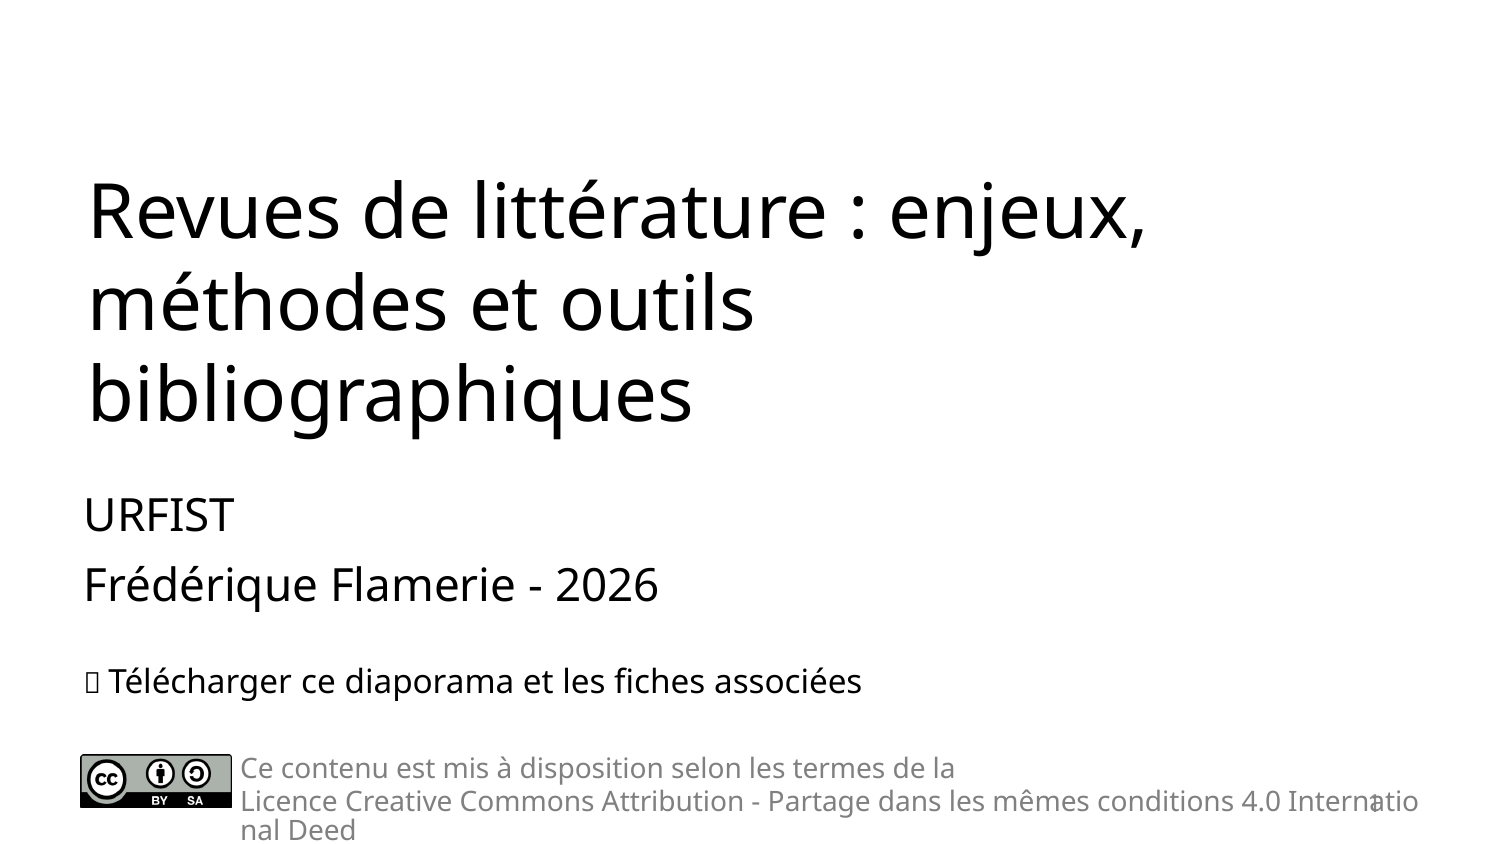

# Revues de littérature : enjeux, méthodes et outils bibliographiques
URFIST
Frédérique Flamerie - 2026
🔗 Télécharger ce diaporama et les fiches associées
Ce contenu est mis à disposition selon les termes de la Licence Creative Commons Attribution - Partage dans les mêmes conditions 4.0 International Deed
1